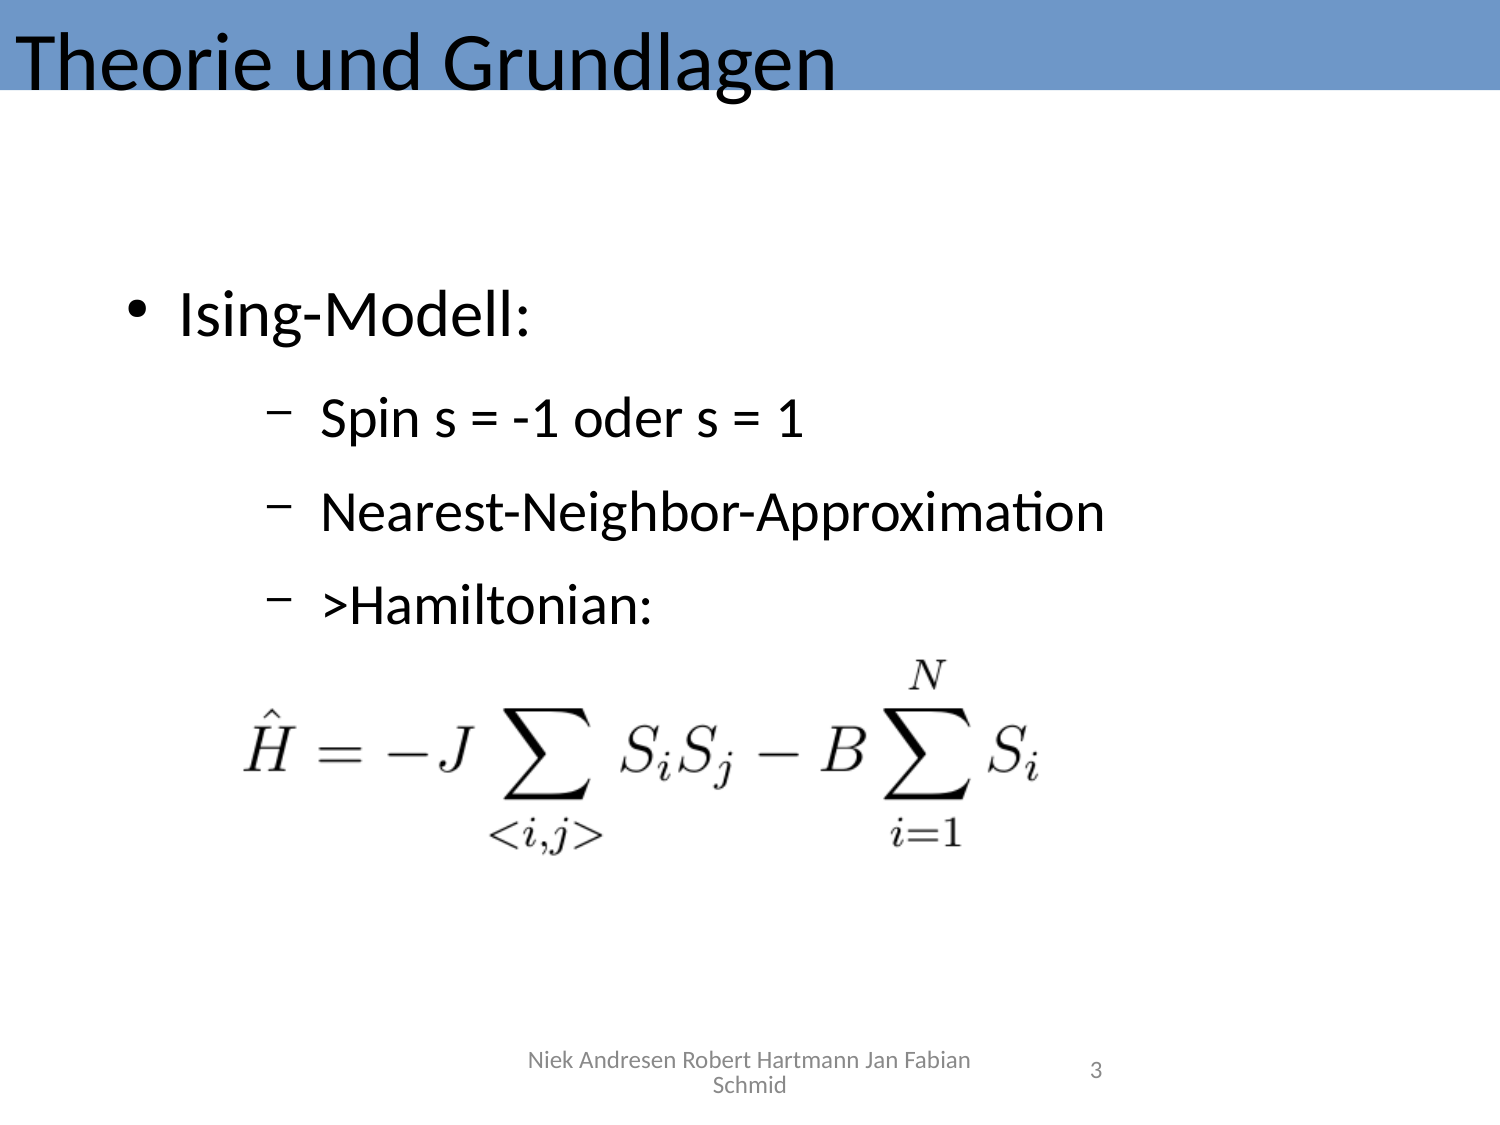

# Theorie und Grundlagen
Ising-Modell:
Spin s = -1 oder s = 1
Nearest-Neighbor-Approximation
>Hamiltonian:
Niek Andresen Robert Hartmann Jan Fabian Schmid
3